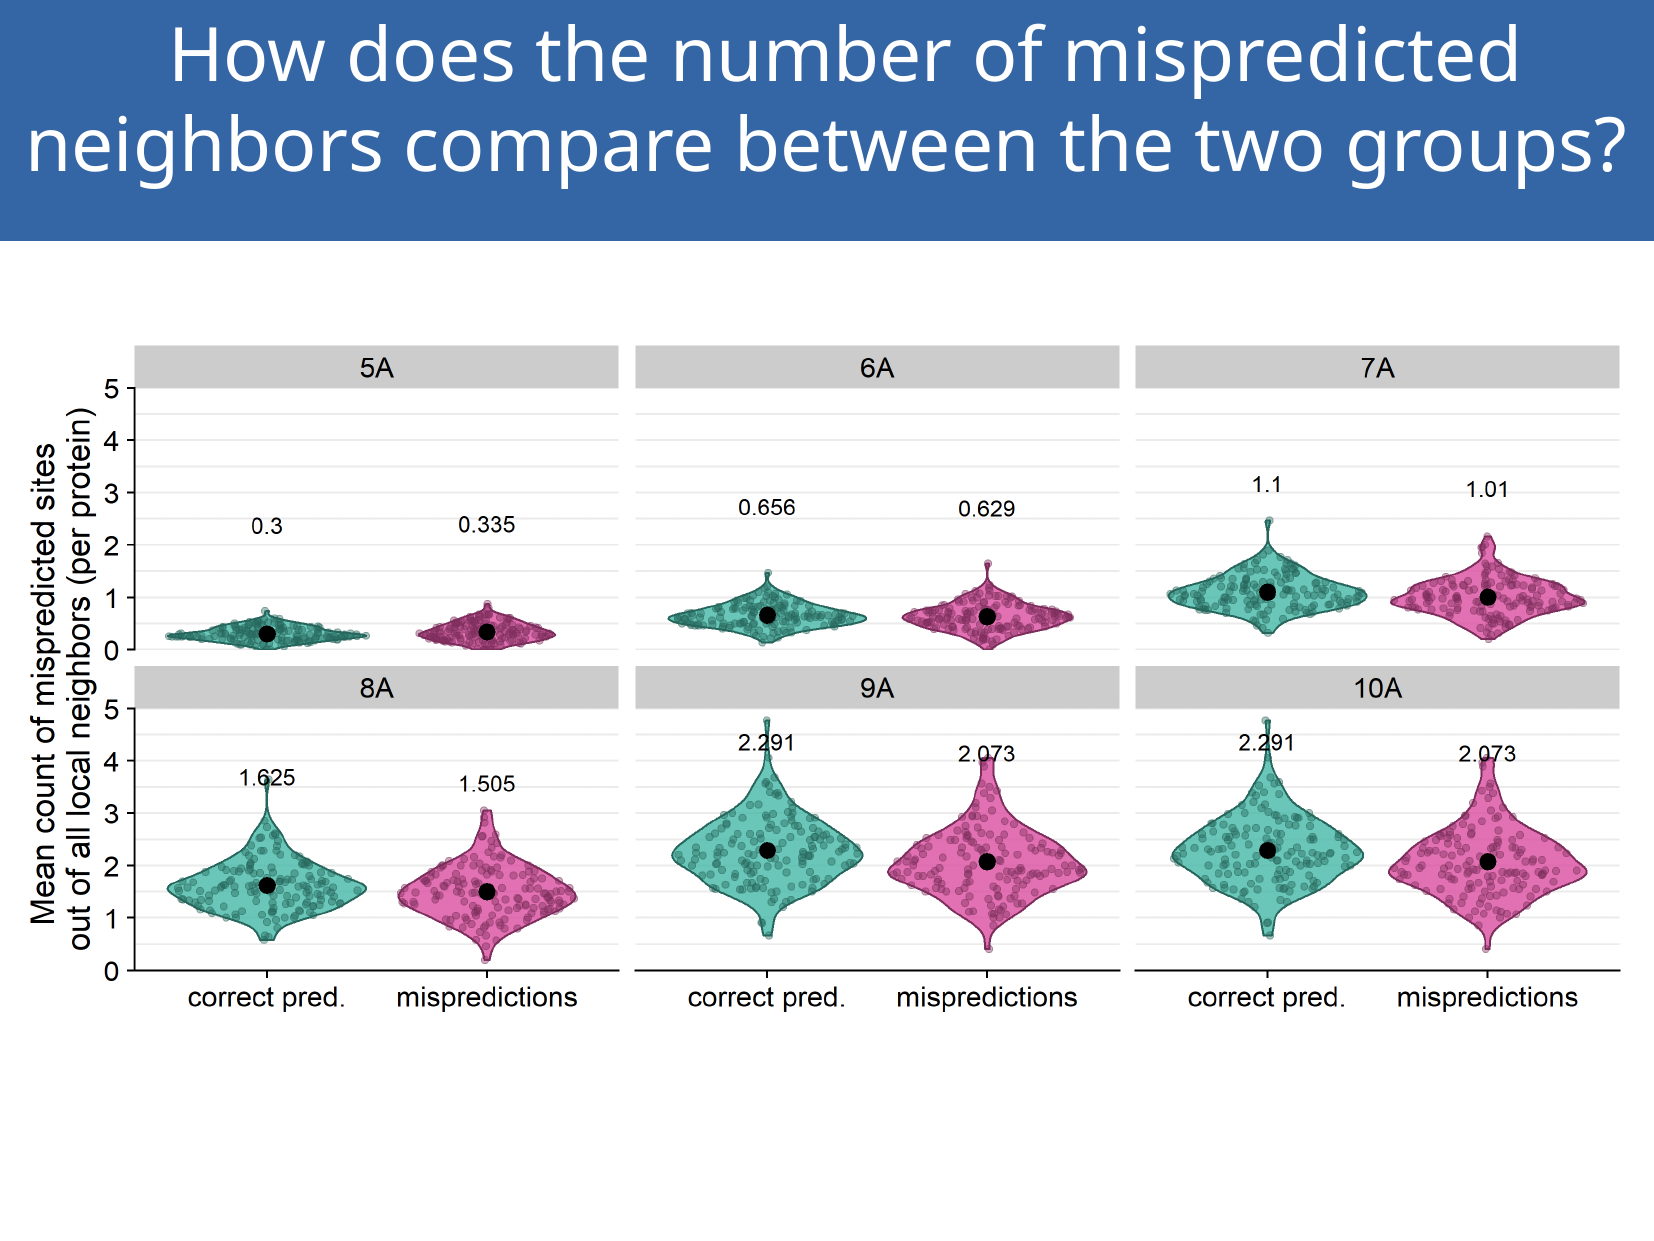

How does the number of mispredicted
neighbors compare between the two groups?